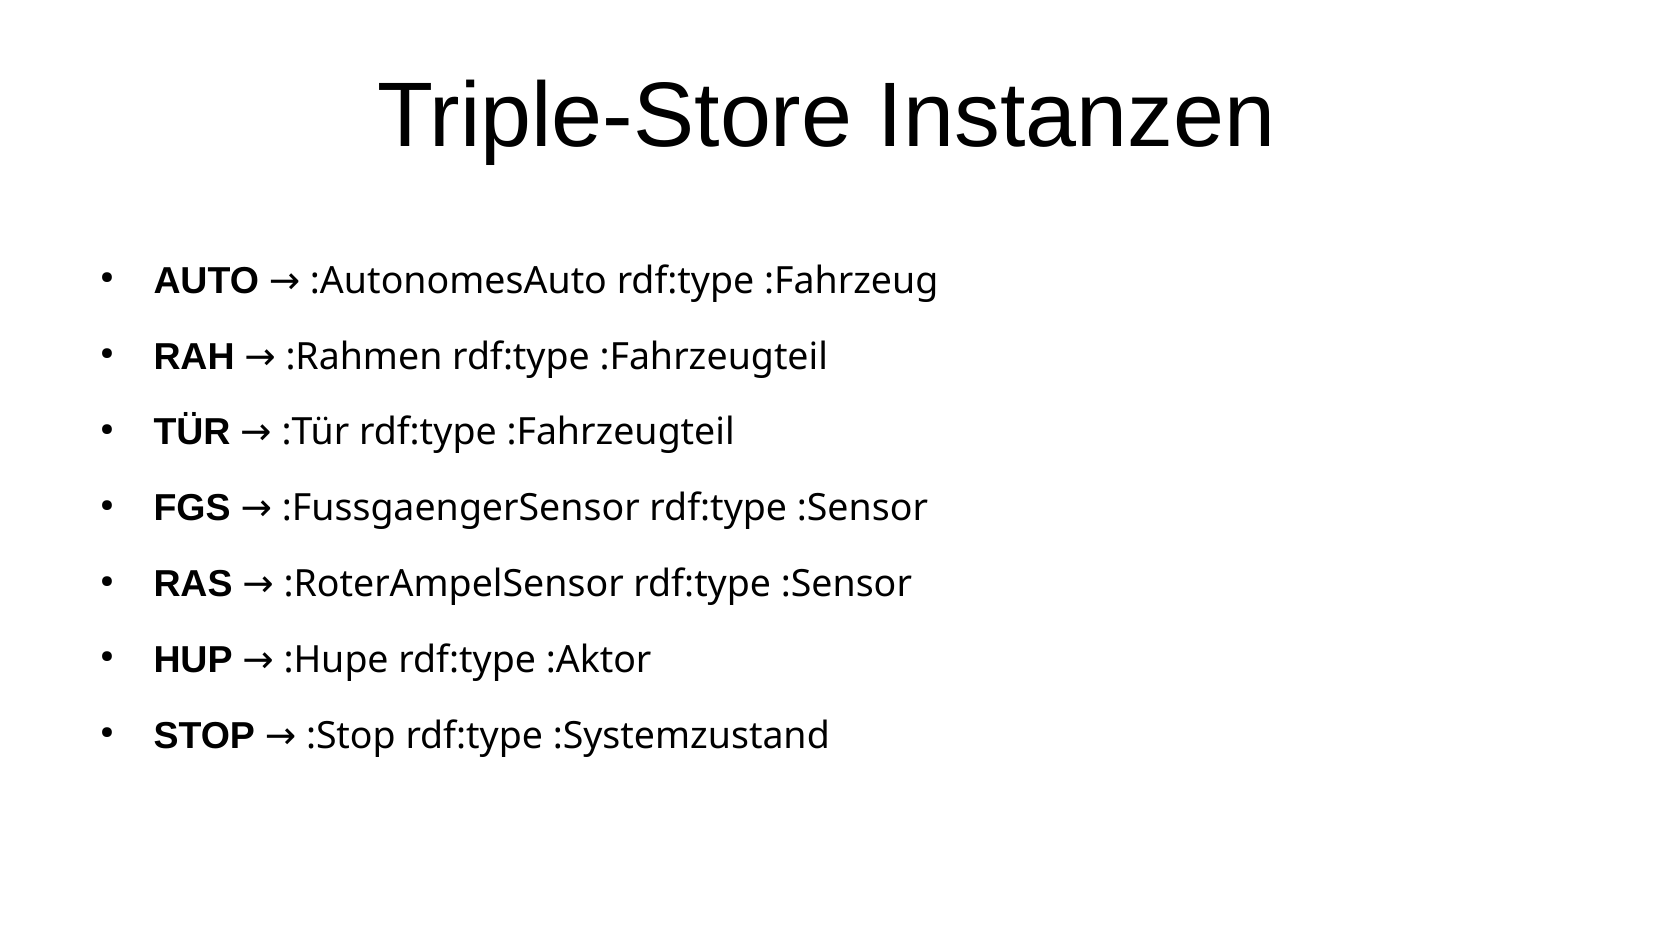

# Triple-Store Instanzen
AUTO → :AutonomesAuto rdf:type :Fahrzeug
RAH → :Rahmen rdf:type :Fahrzeugteil
TÜR → :Tür rdf:type :Fahrzeugteil
FGS → :FussgaengerSensor rdf:type :Sensor
RAS → :RoterAmpelSensor rdf:type :Sensor
HUP → :Hupe rdf:type :Aktor
STOP → :Stop rdf:type :Systemzustand